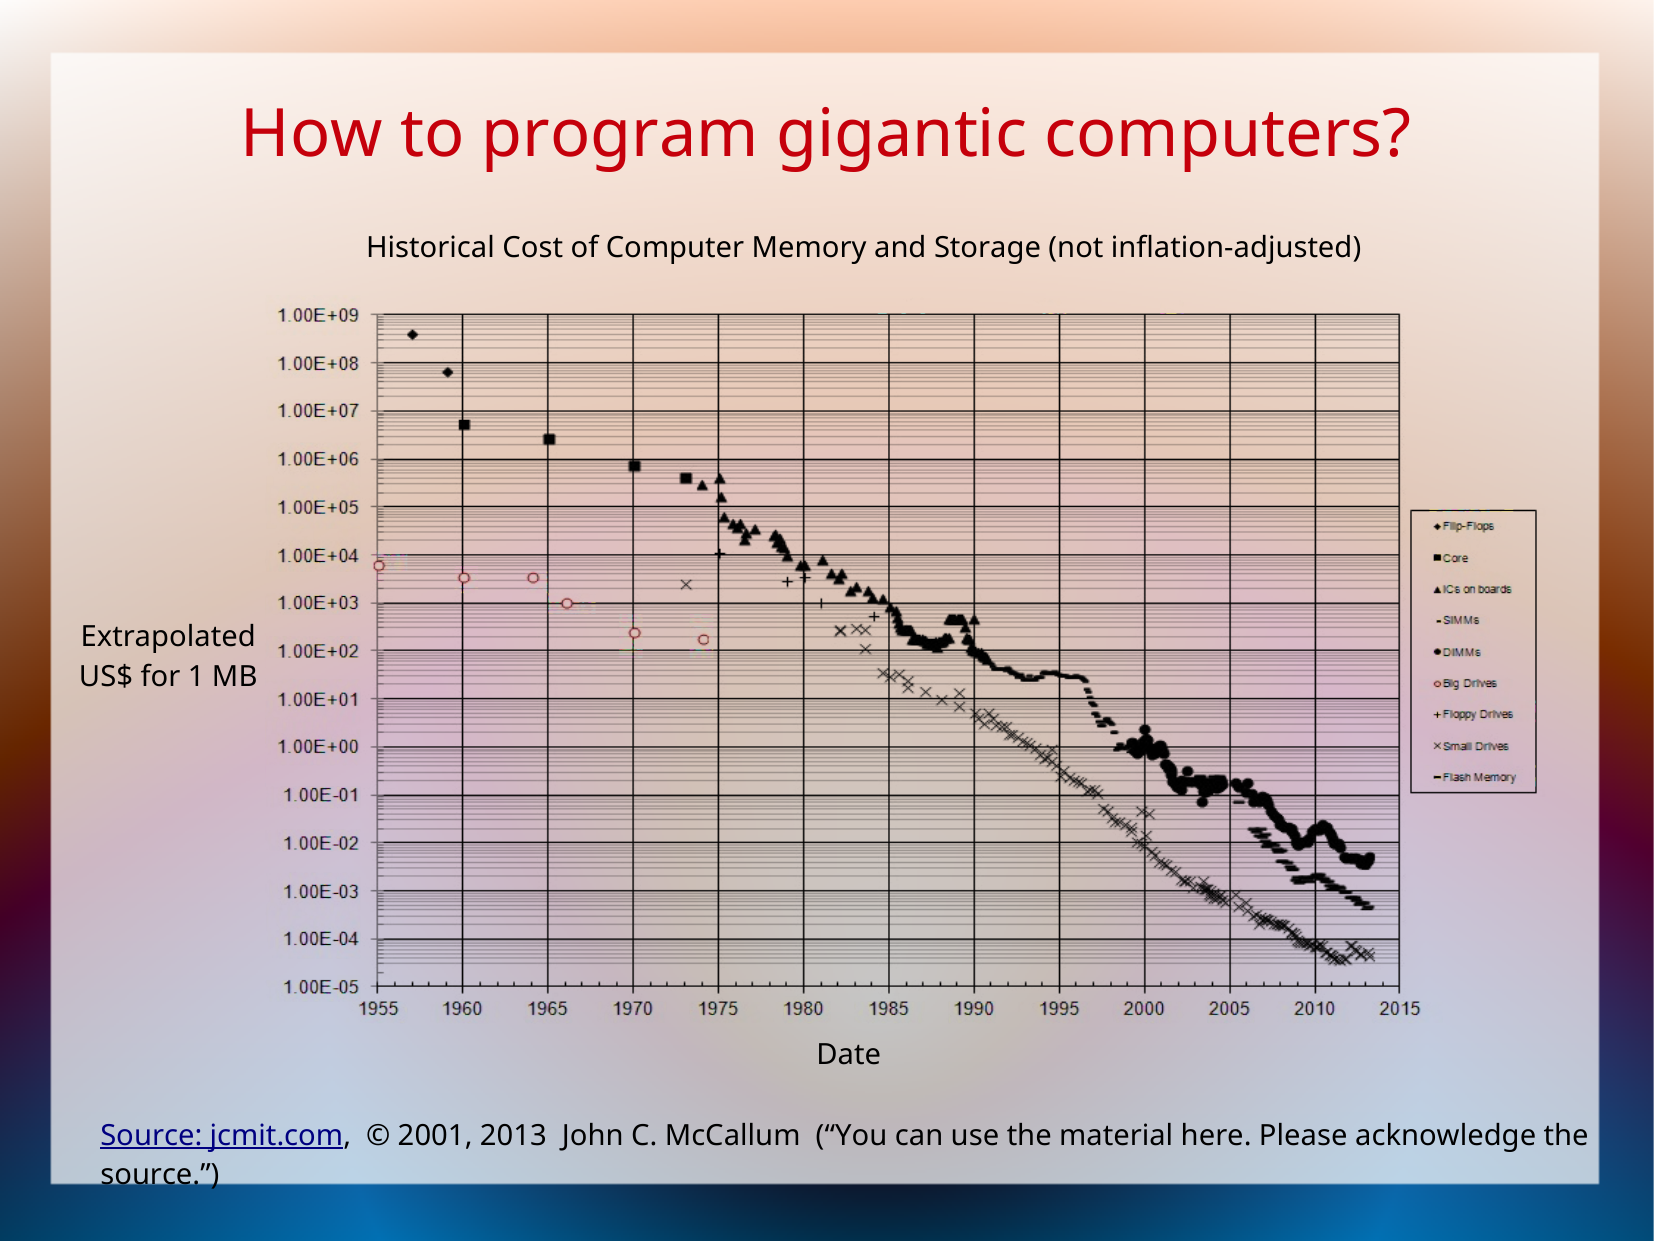

# How to program gigantic computers?
Historical Cost of Computer Memory and Storage (not inflation-adjusted)
Extrapolated US$ for 1 MB
 Date
Source: jcmit.com, © 2001, 2013 John C. McCallum (“You can use the material here. Please acknowledge the source.”)